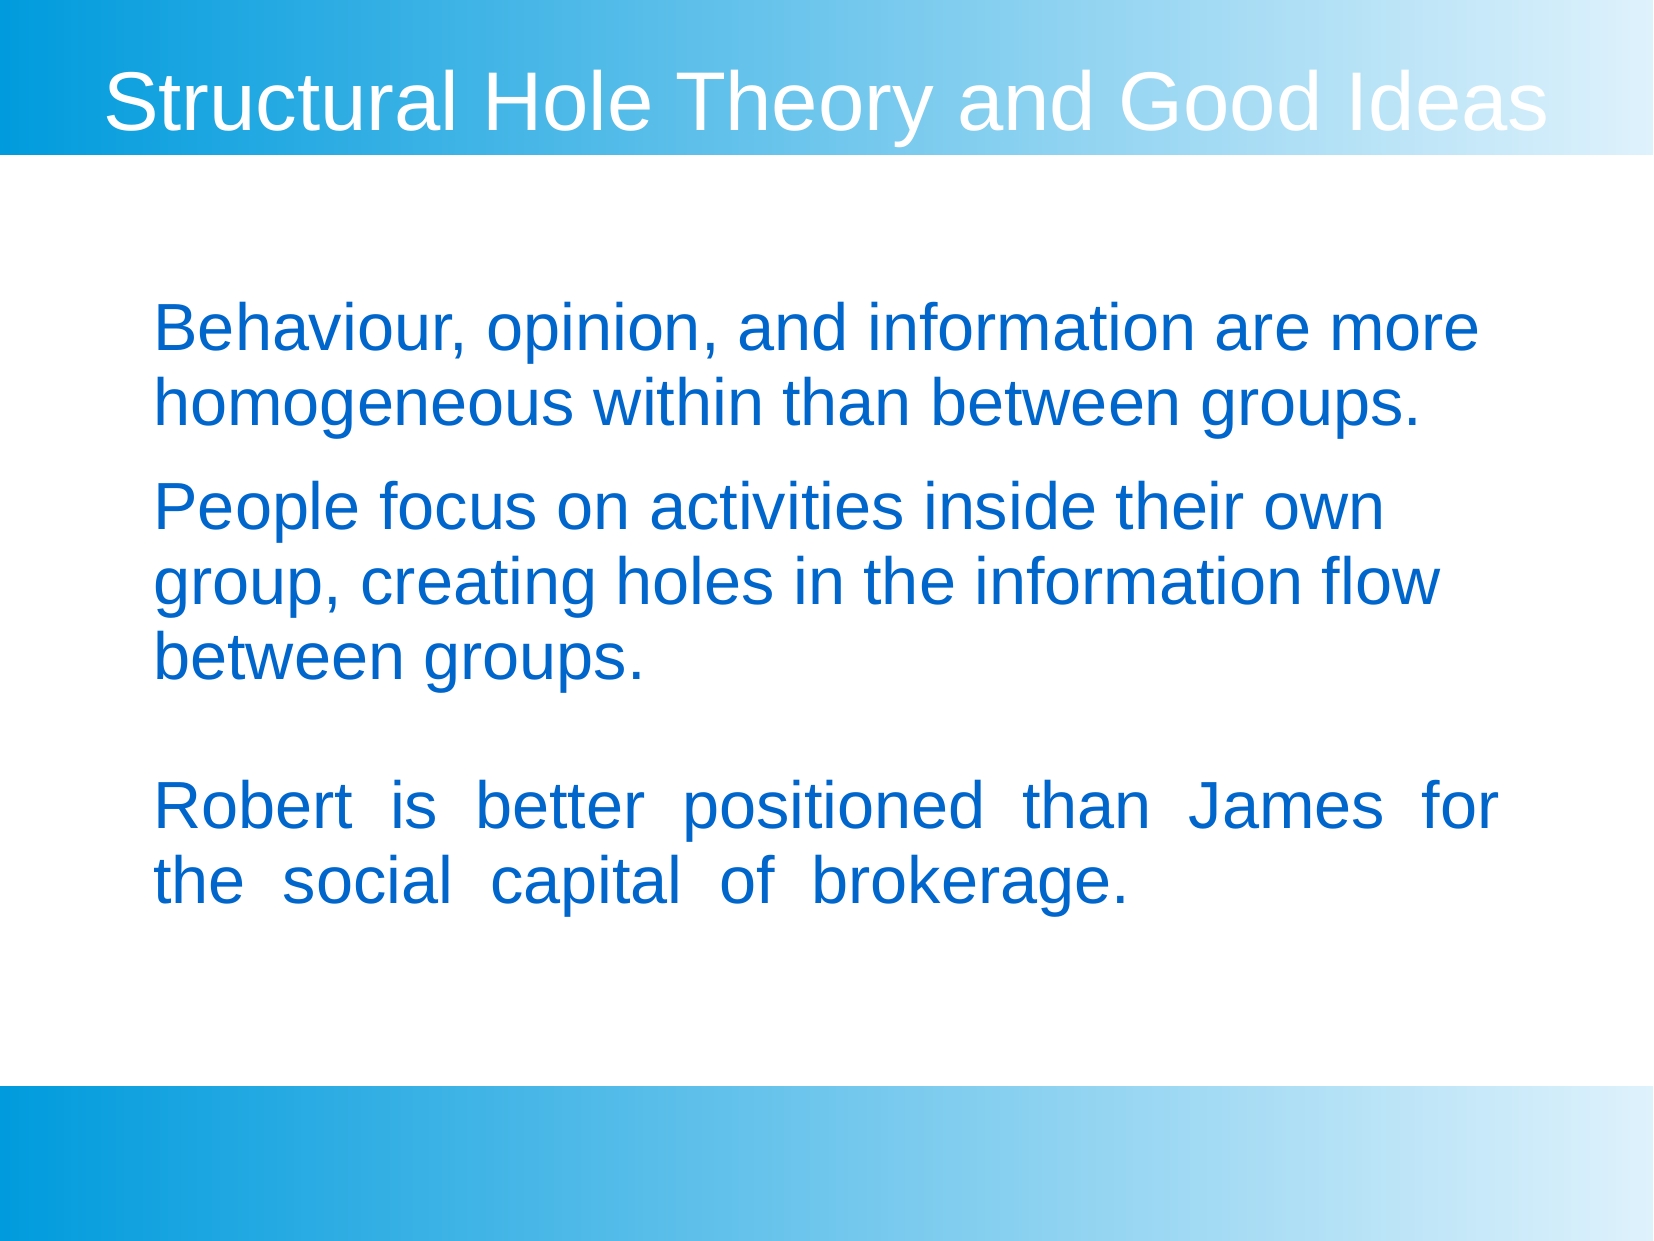

# Structural Hole Theory and Good Ideas
Behaviour, opinion, and information are more homogeneous within than between groups.
People focus on activities inside their own group, creating holes in the information flow between groups.
Robert is better positioned than James for the social capital of brokerage.